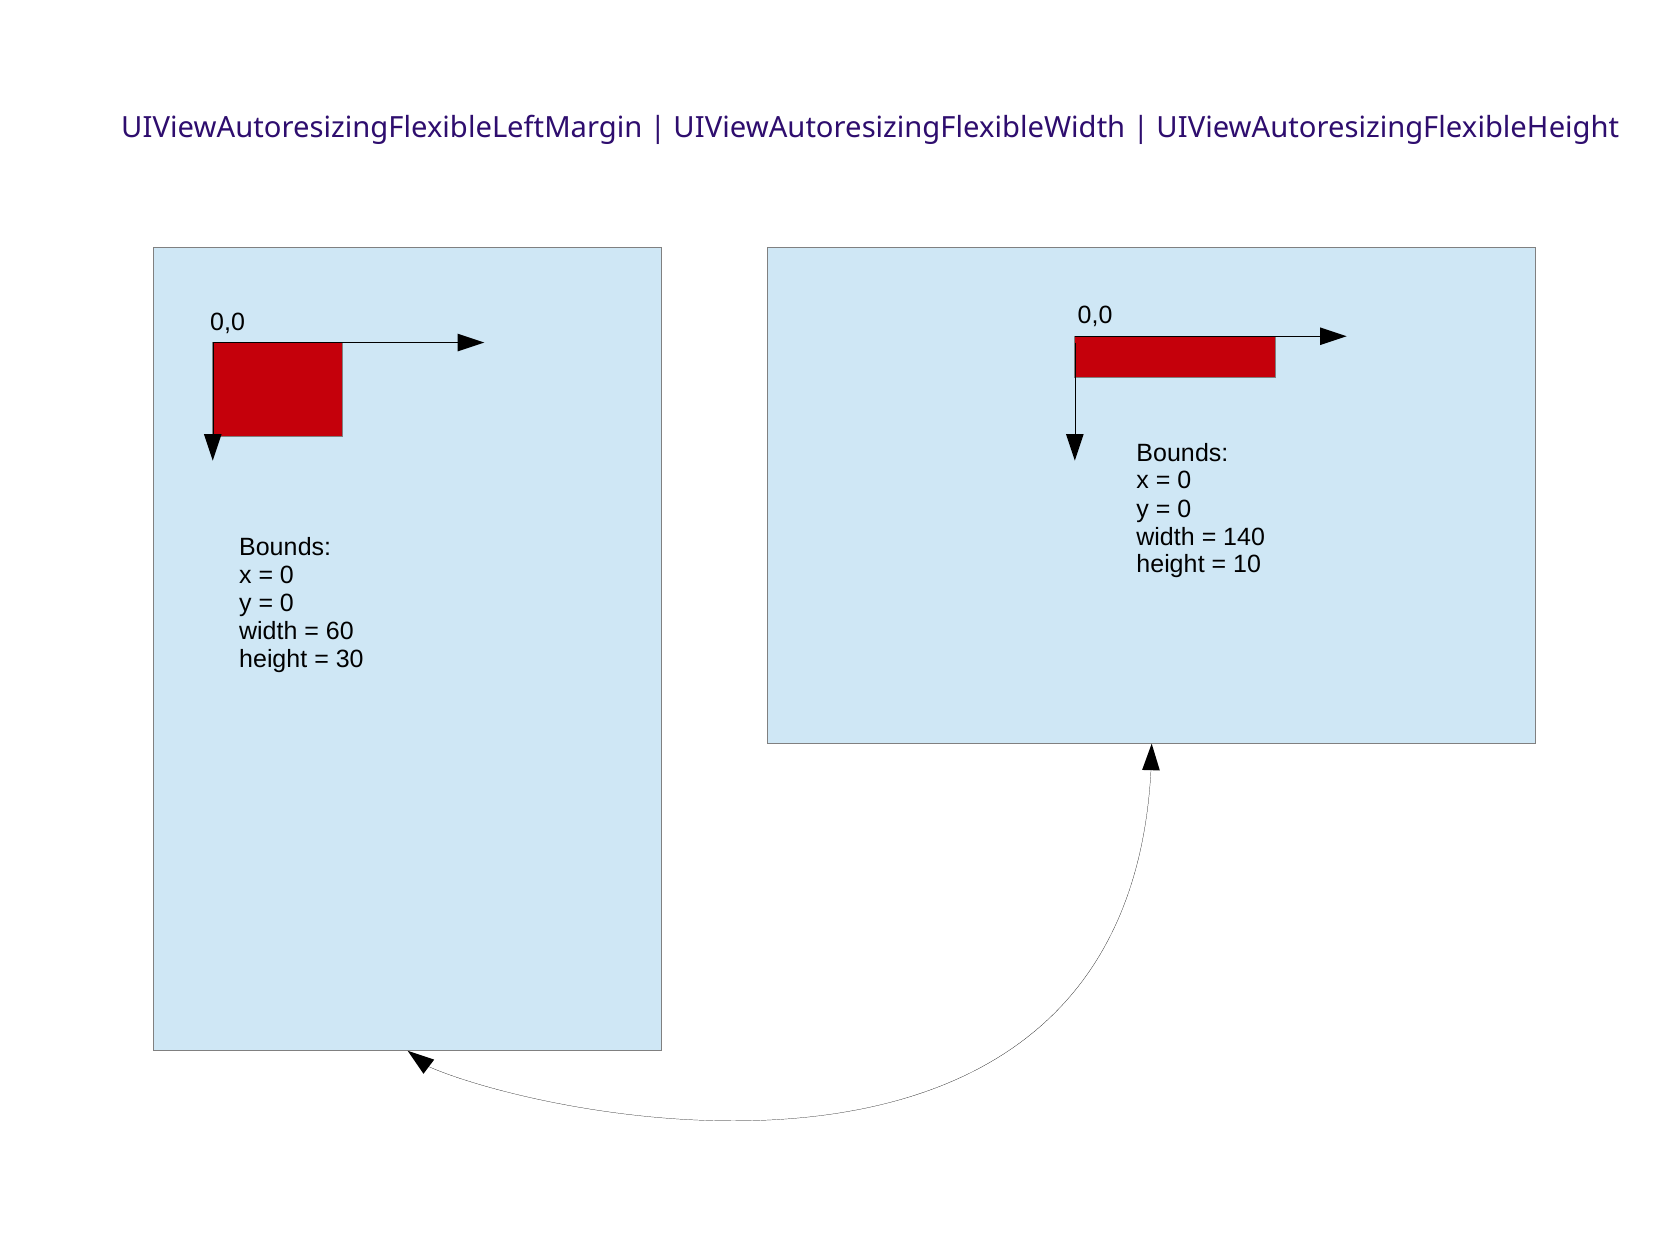

UIViewAutoresizingFlexibleLeftMargin | UIViewAutoresizingFlexibleWidth | UIViewAutoresizingFlexibleHeight
0,0
0,0
Bounds:
x = 0
y = 0
width = 140
height = 10
Bounds:
x = 0
y = 0
width = 60
height = 30